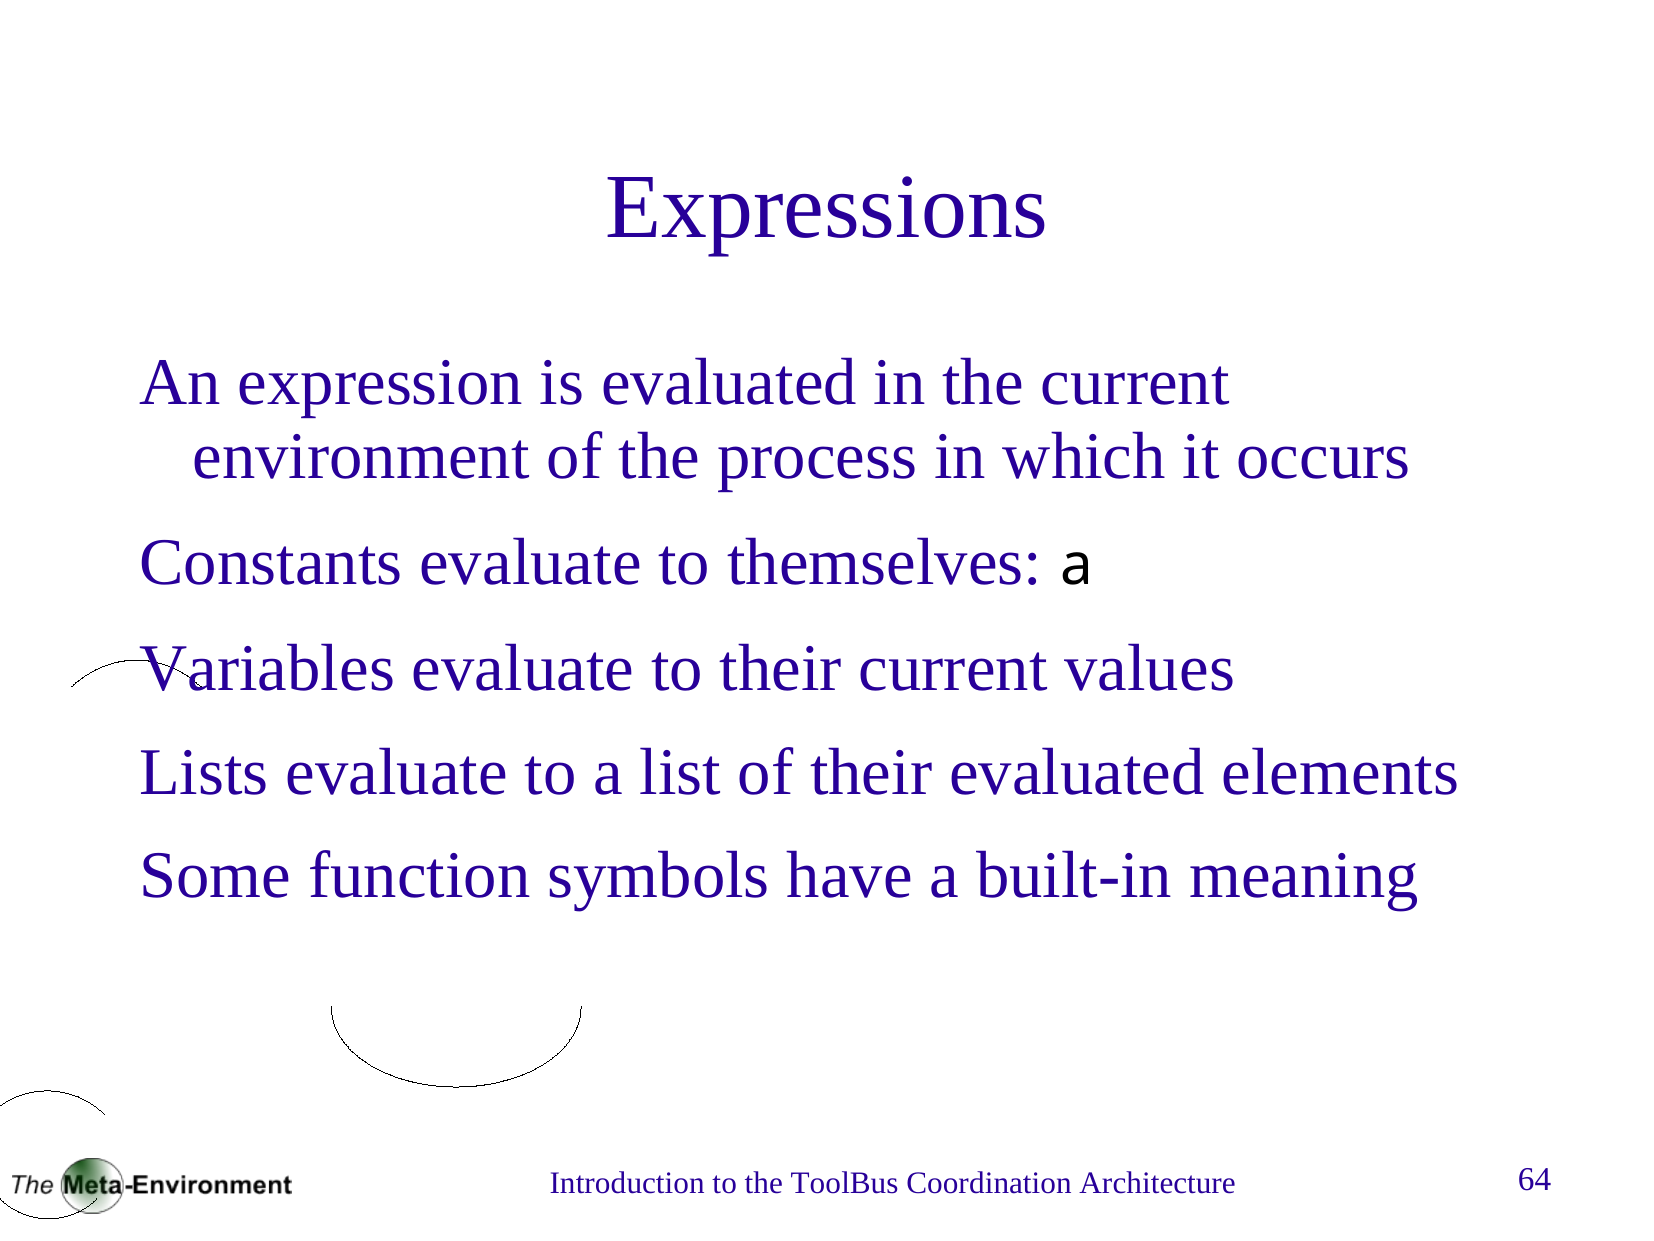

# Expressions
An expression is evaluated in the current environment of the process in which it occurs
Constants evaluate to themselves: a
Variables evaluate to their current values
Lists evaluate to a list of their evaluated elements
Some function symbols have a built-in meaning